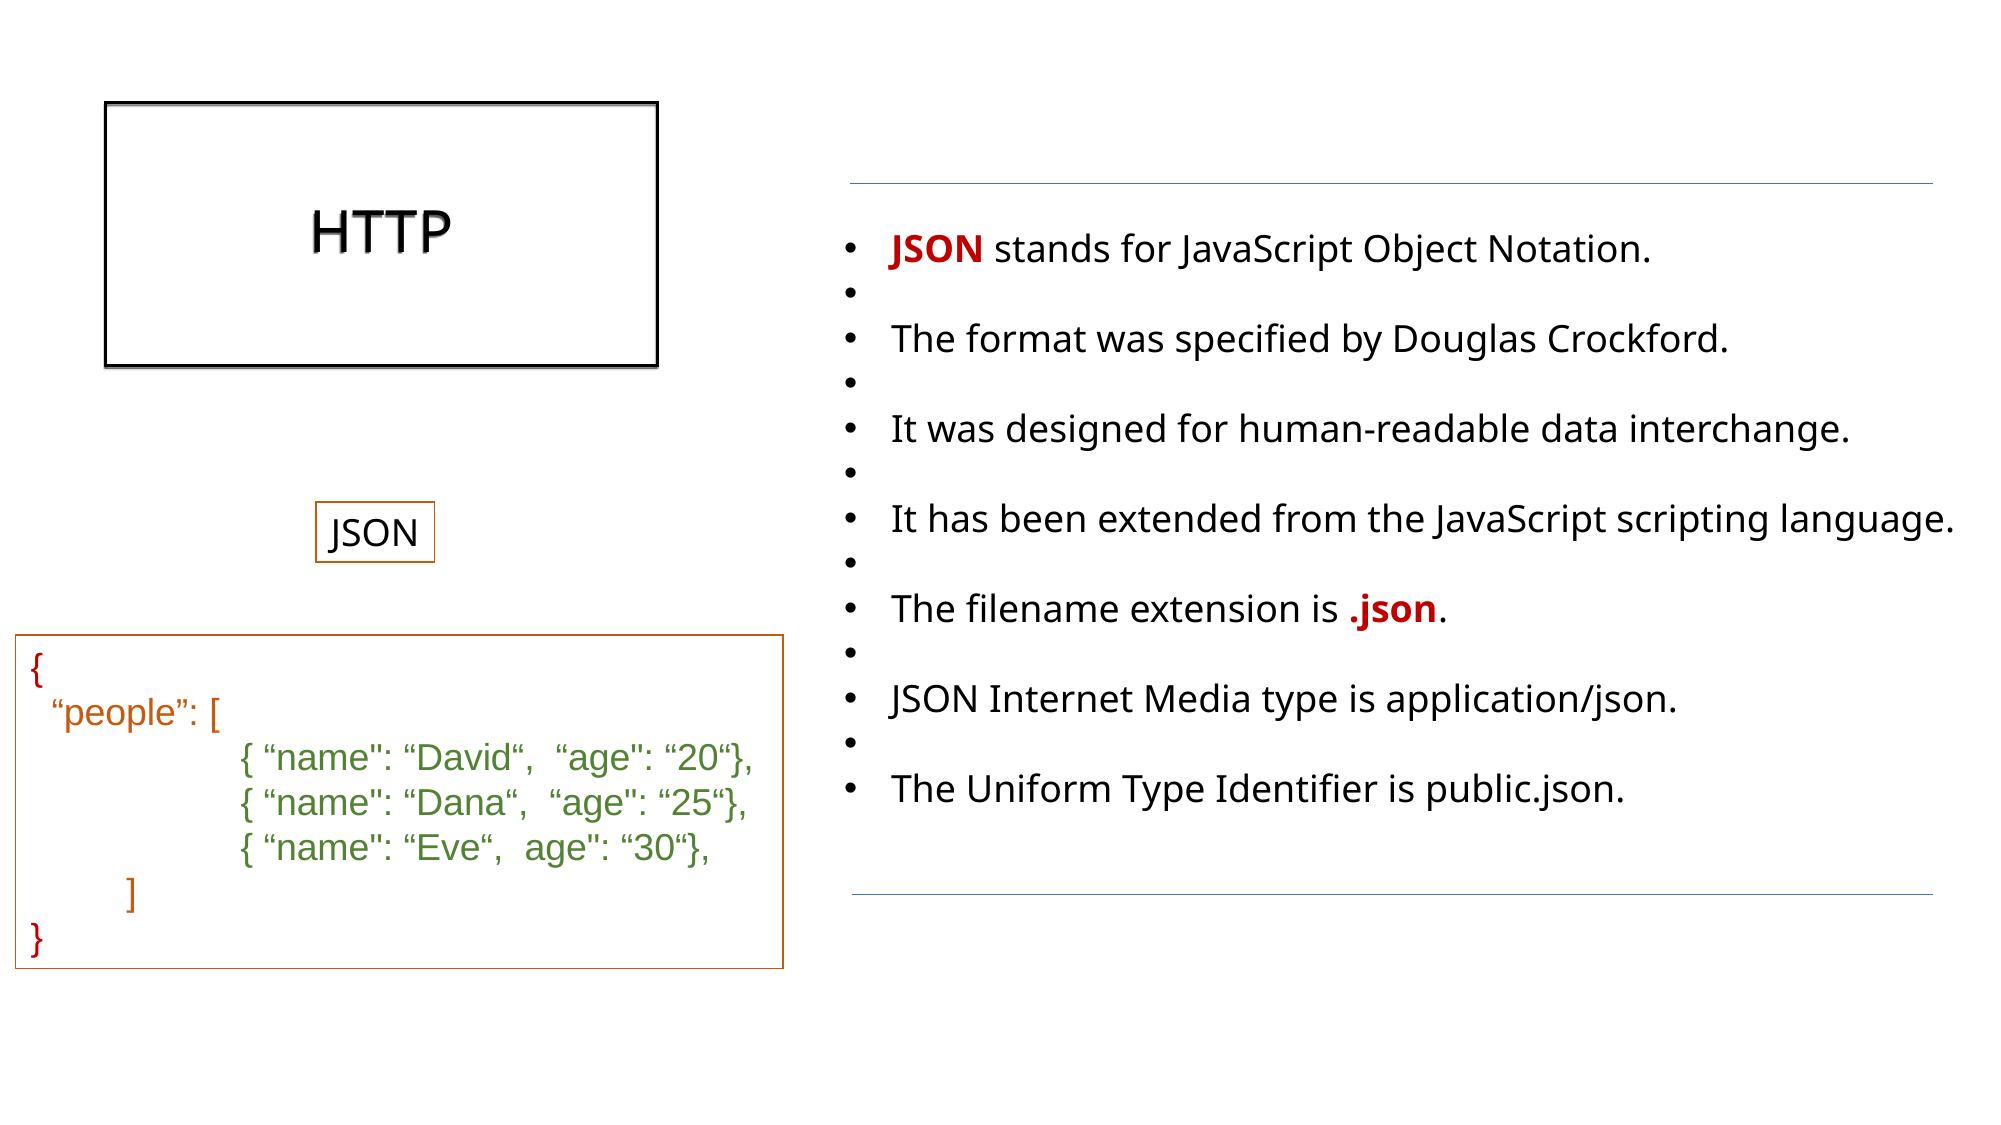

# HTTP
JSON stands for JavaScript Object Notation.
The format was specified by Douglas Crockford.
It was designed for human-readable data interchange.
It has been extended from the JavaScript scripting language.
The filename extension is .json.
JSON Internet Media type is application/json.
The Uniform Type Identifier is public.json.
JSON
{
 “people”: [
 { “name": “David“, “age": “20“},
 { “name": “Dana“, “age": “25“},
 { “name": “Eve“, age": “30“},
 	 ]
}